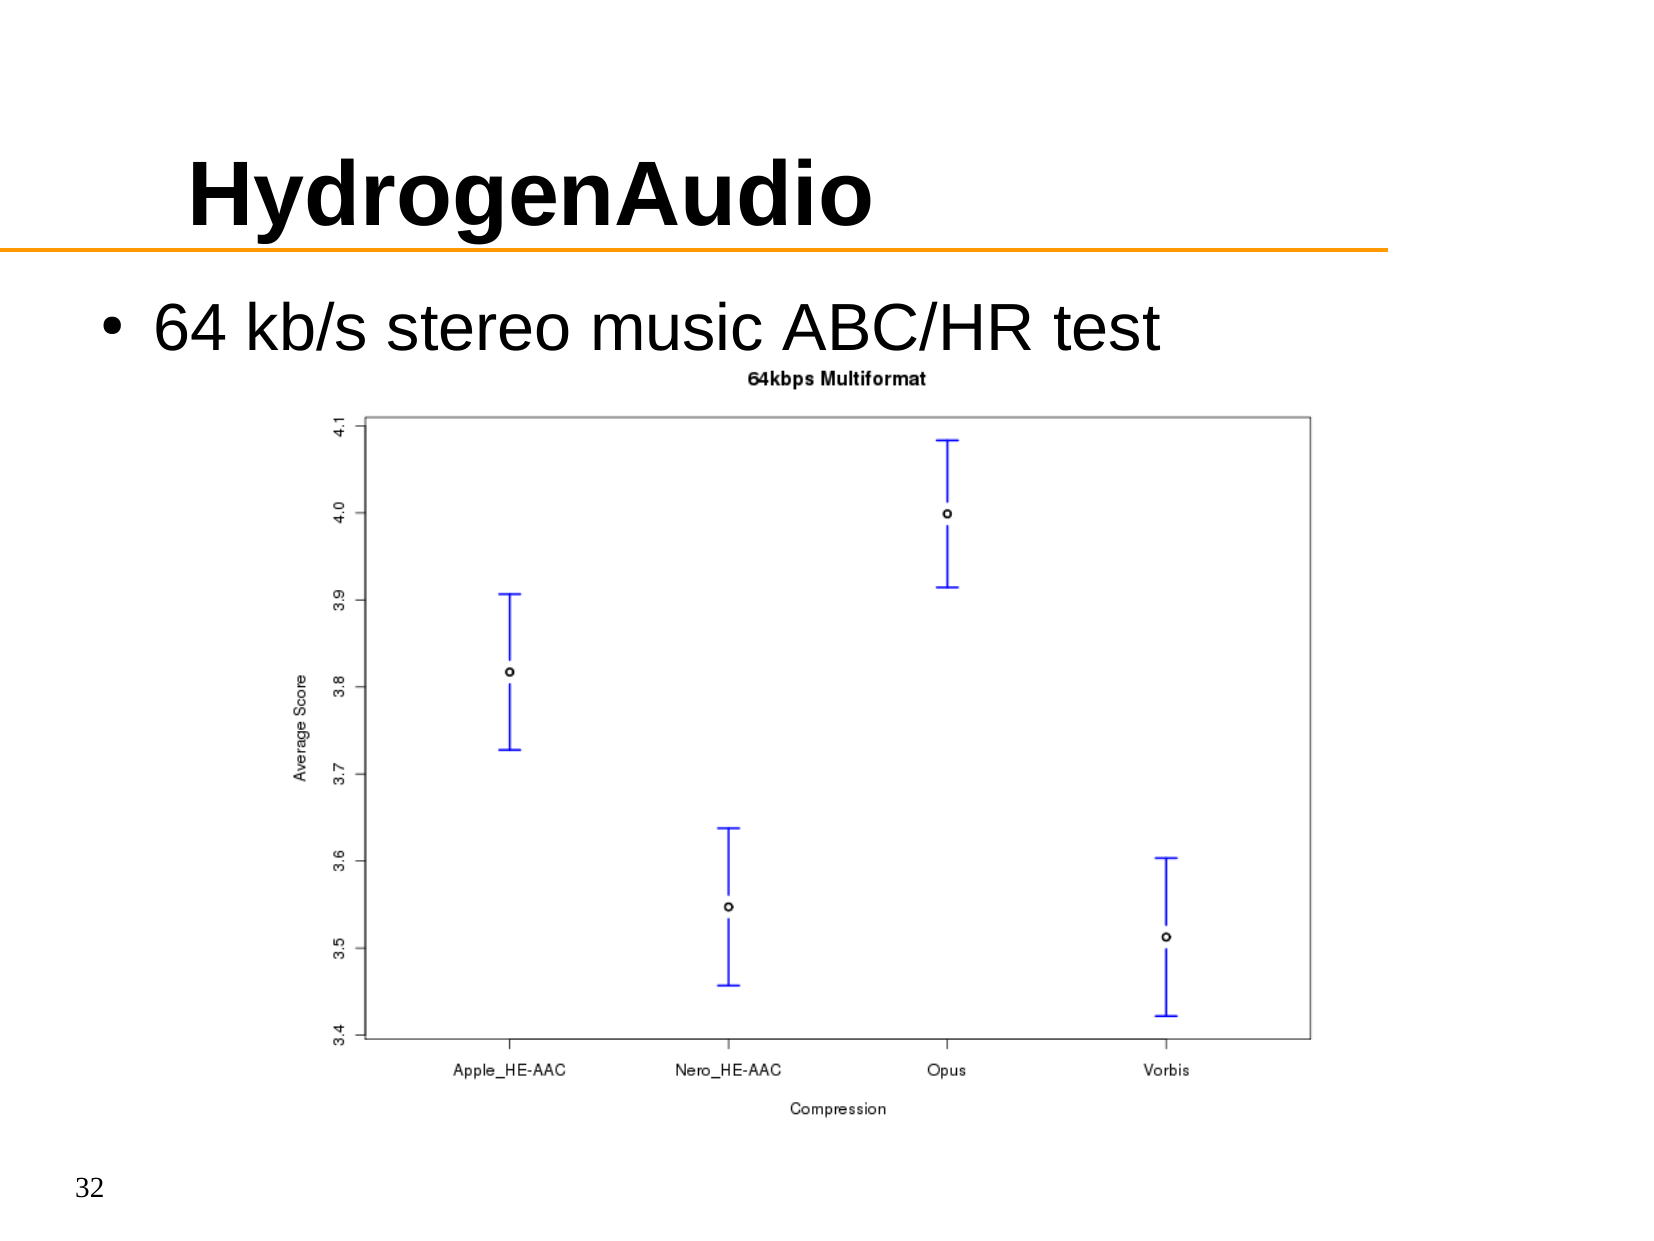

# HydrogenAudio
64 kb/s stereo music ABC/HR test
32